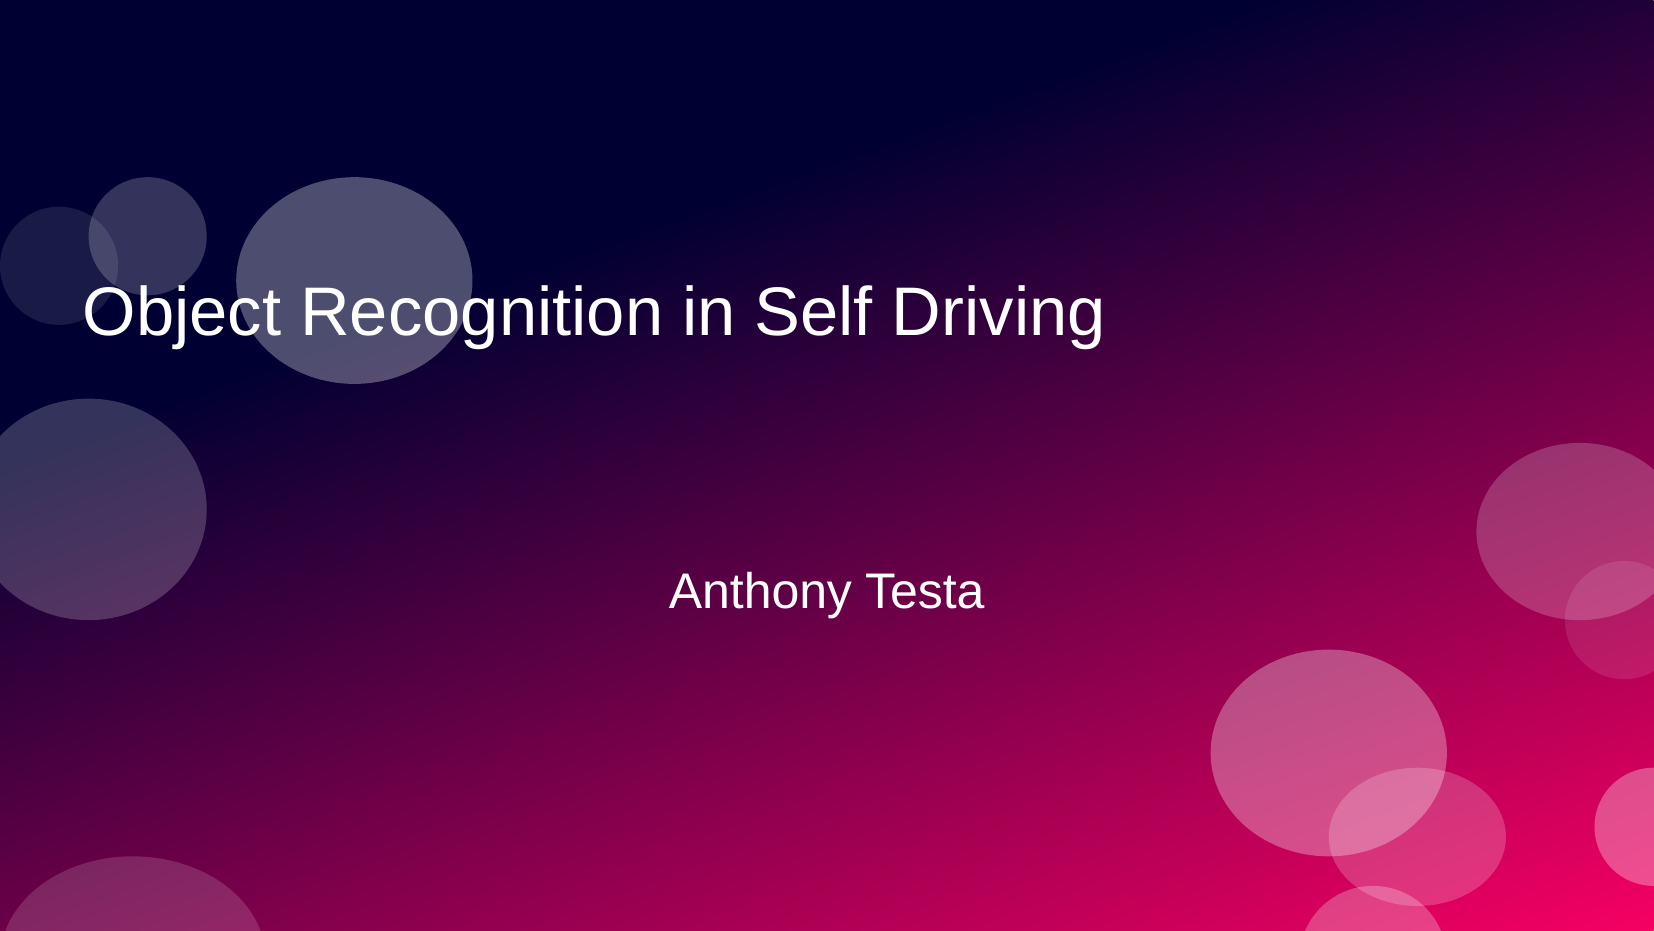

# Object Recognition in Self Driving
Anthony Testa